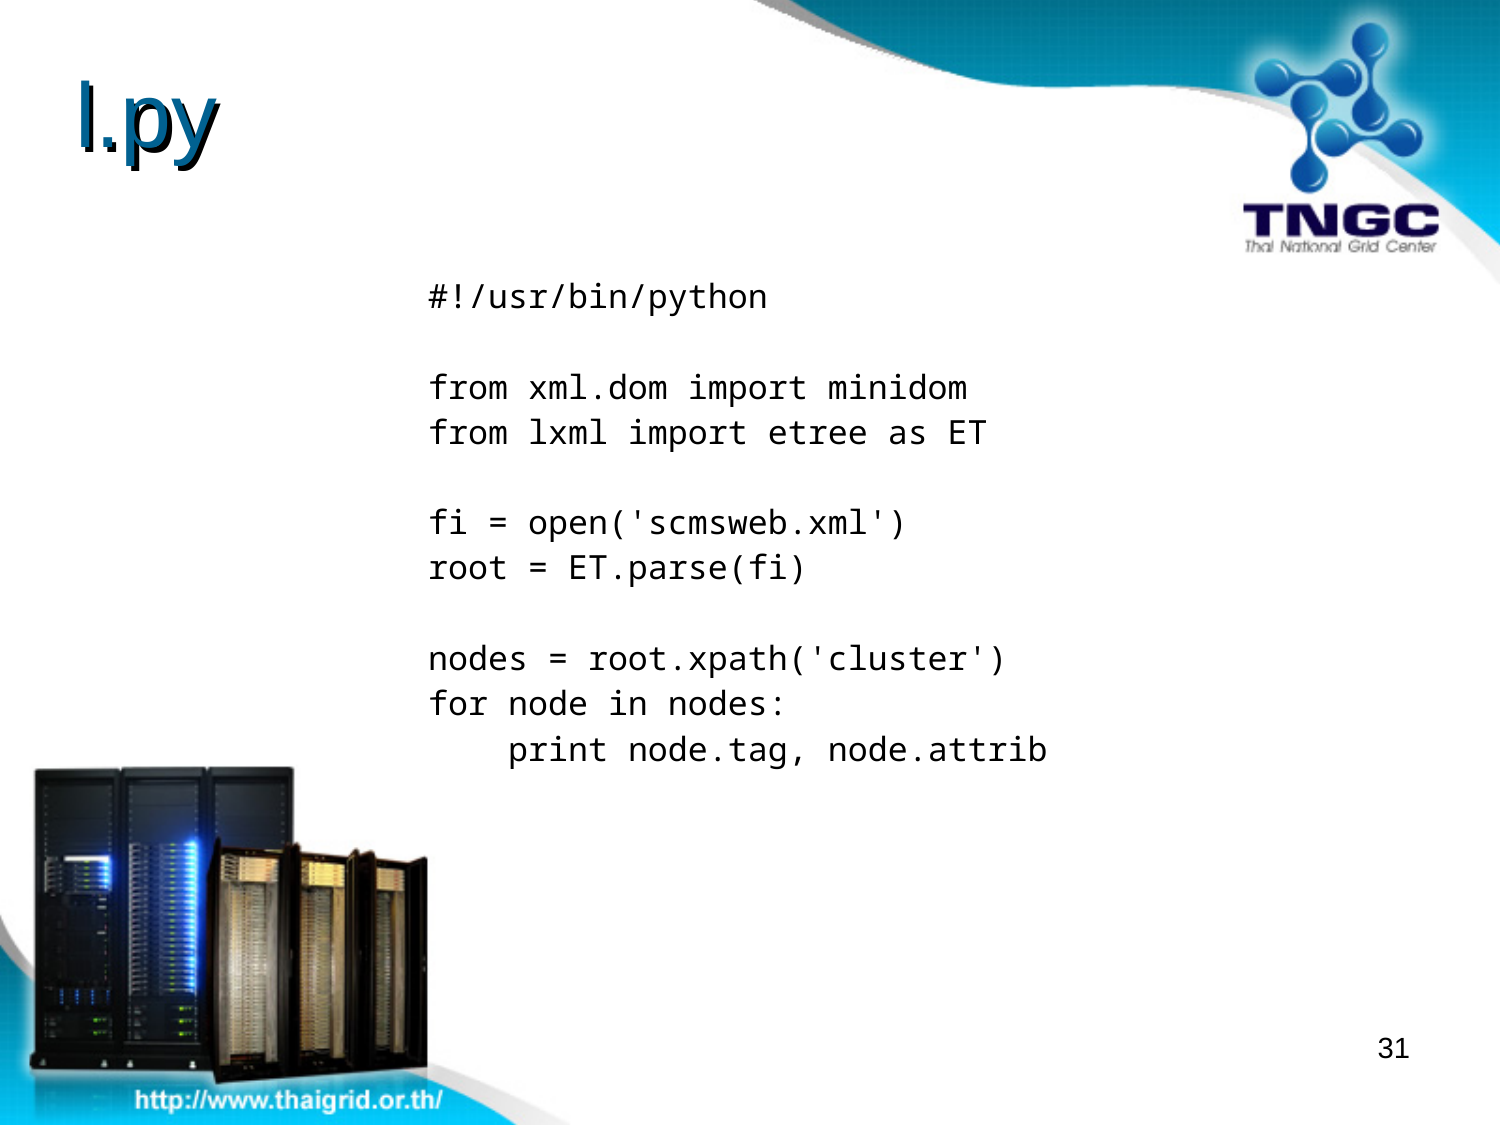

# l.py
#!/usr/bin/python
from xml.dom import minidom
from lxml import etree as ET
fi = open('scmsweb.xml')
root = ET.parse(fi)
nodes = root.xpath('cluster')
for node in nodes:
 print node.tag, node.attrib
31